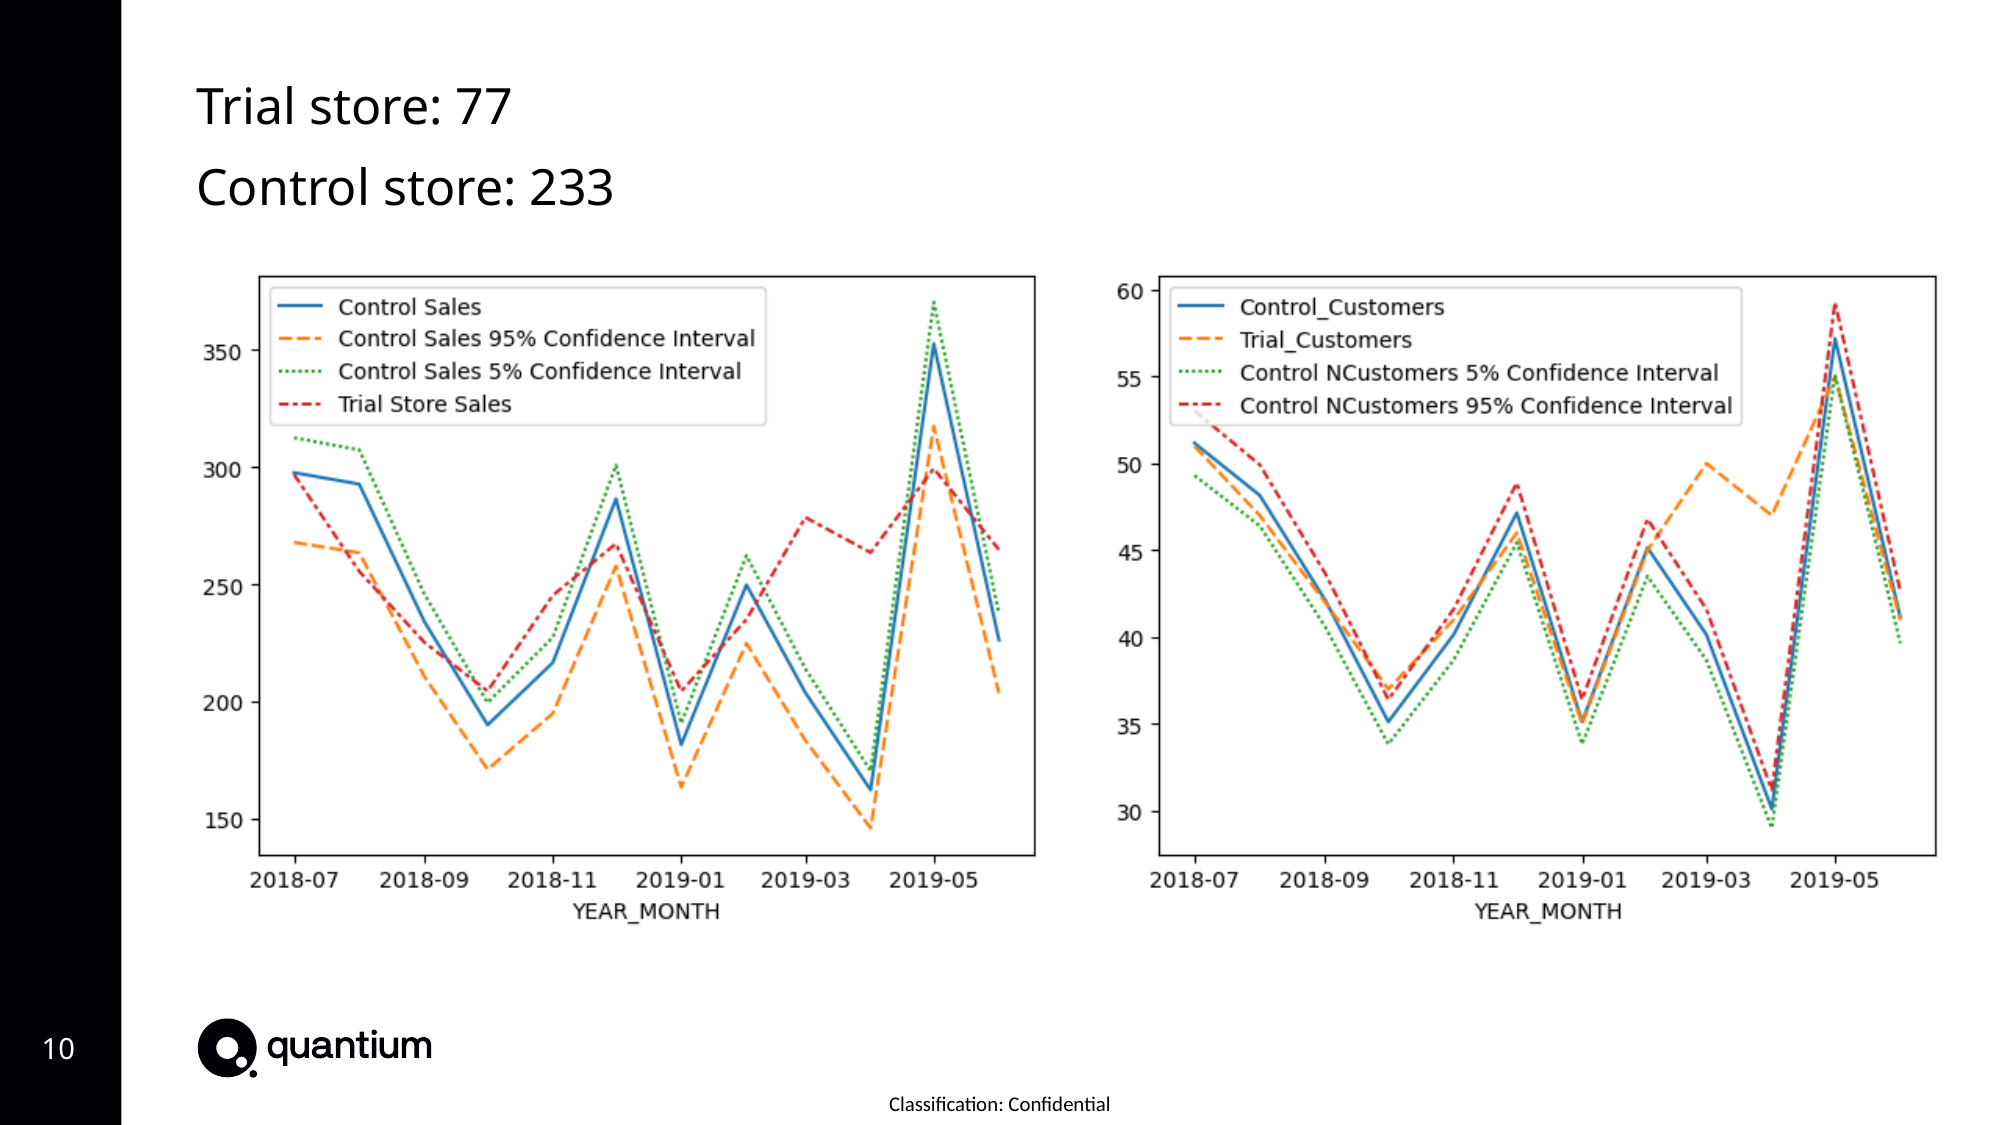

# Trial store: 77
Control store: 233